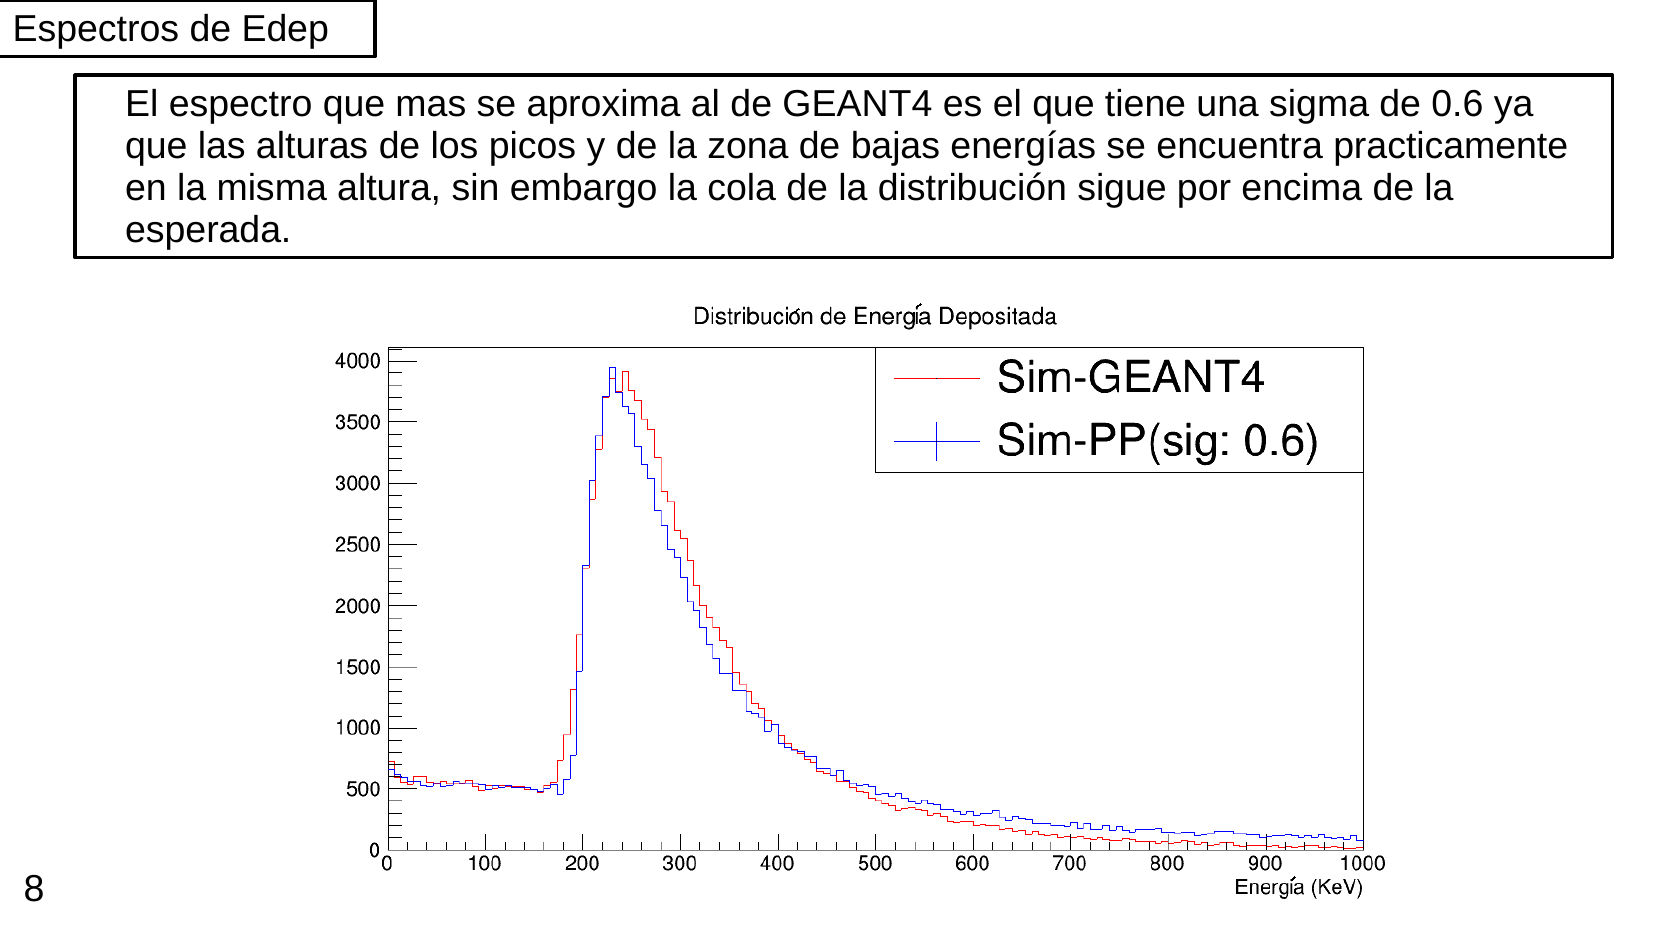

Espectros de Edep
El espectro que mas se aproxima al de GEANT4 es el que tiene una sigma de 0.6 ya que las alturas de los picos y de la zona de bajas energías se encuentra practicamente en la misma altura, sin embargo la cola de la distribución sigue por encima de la esperada.